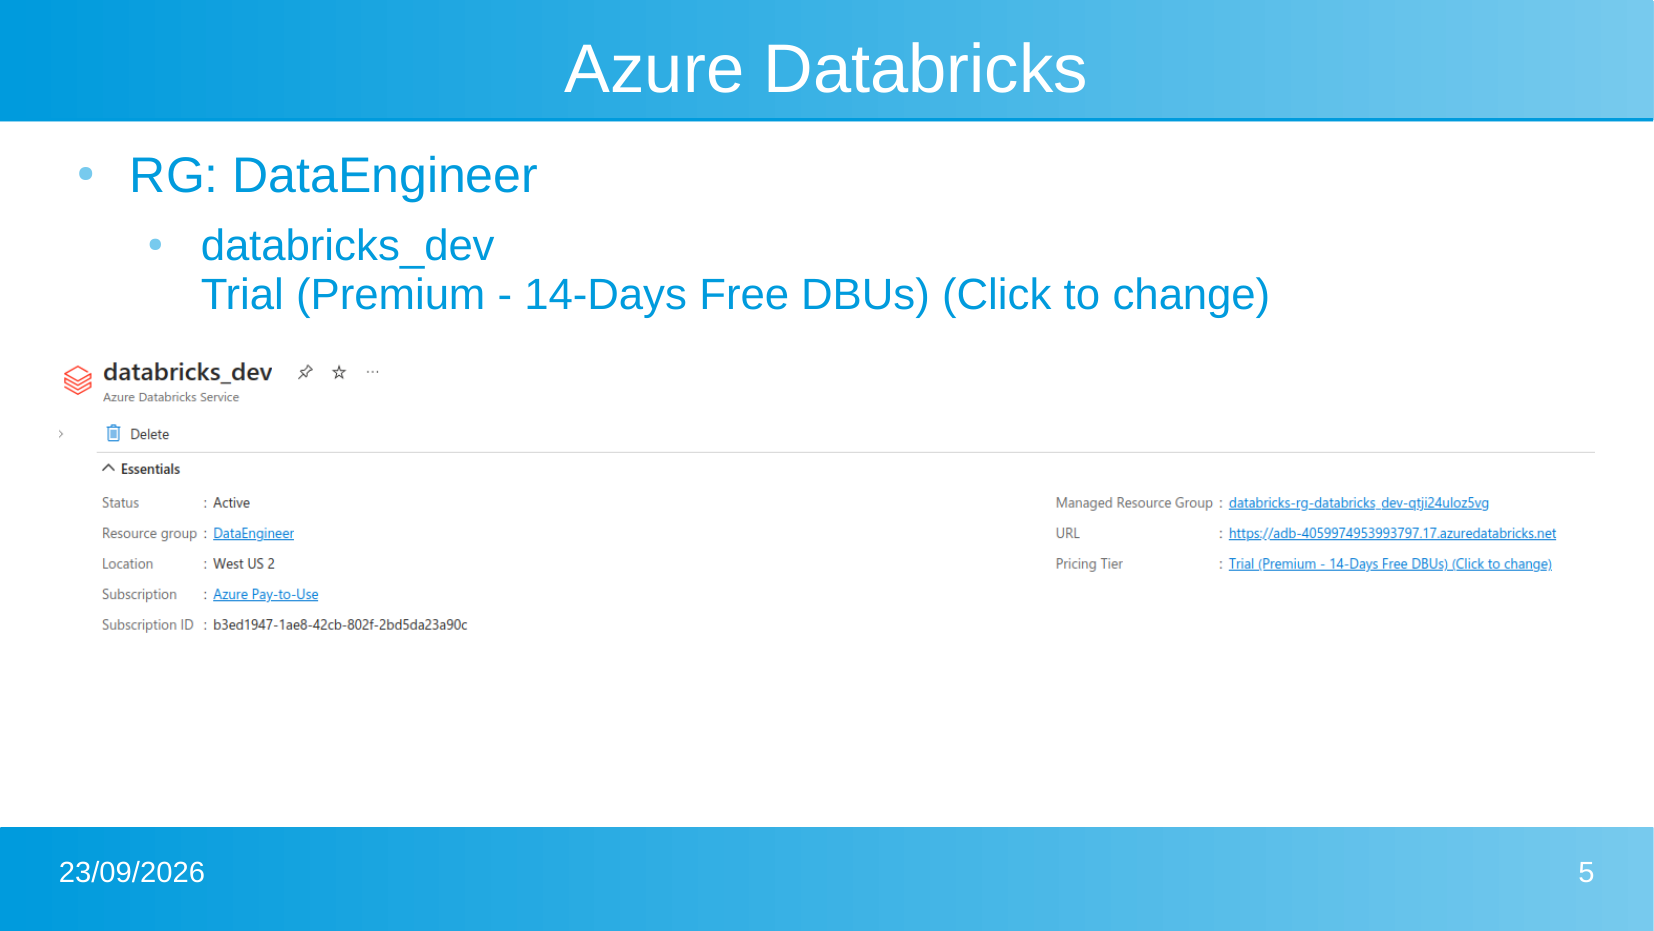

# Azure Databricks
RG: DataEngineer
databricks_dev
Trial (Premium - 14-Days Free DBUs) (Click to change)
5